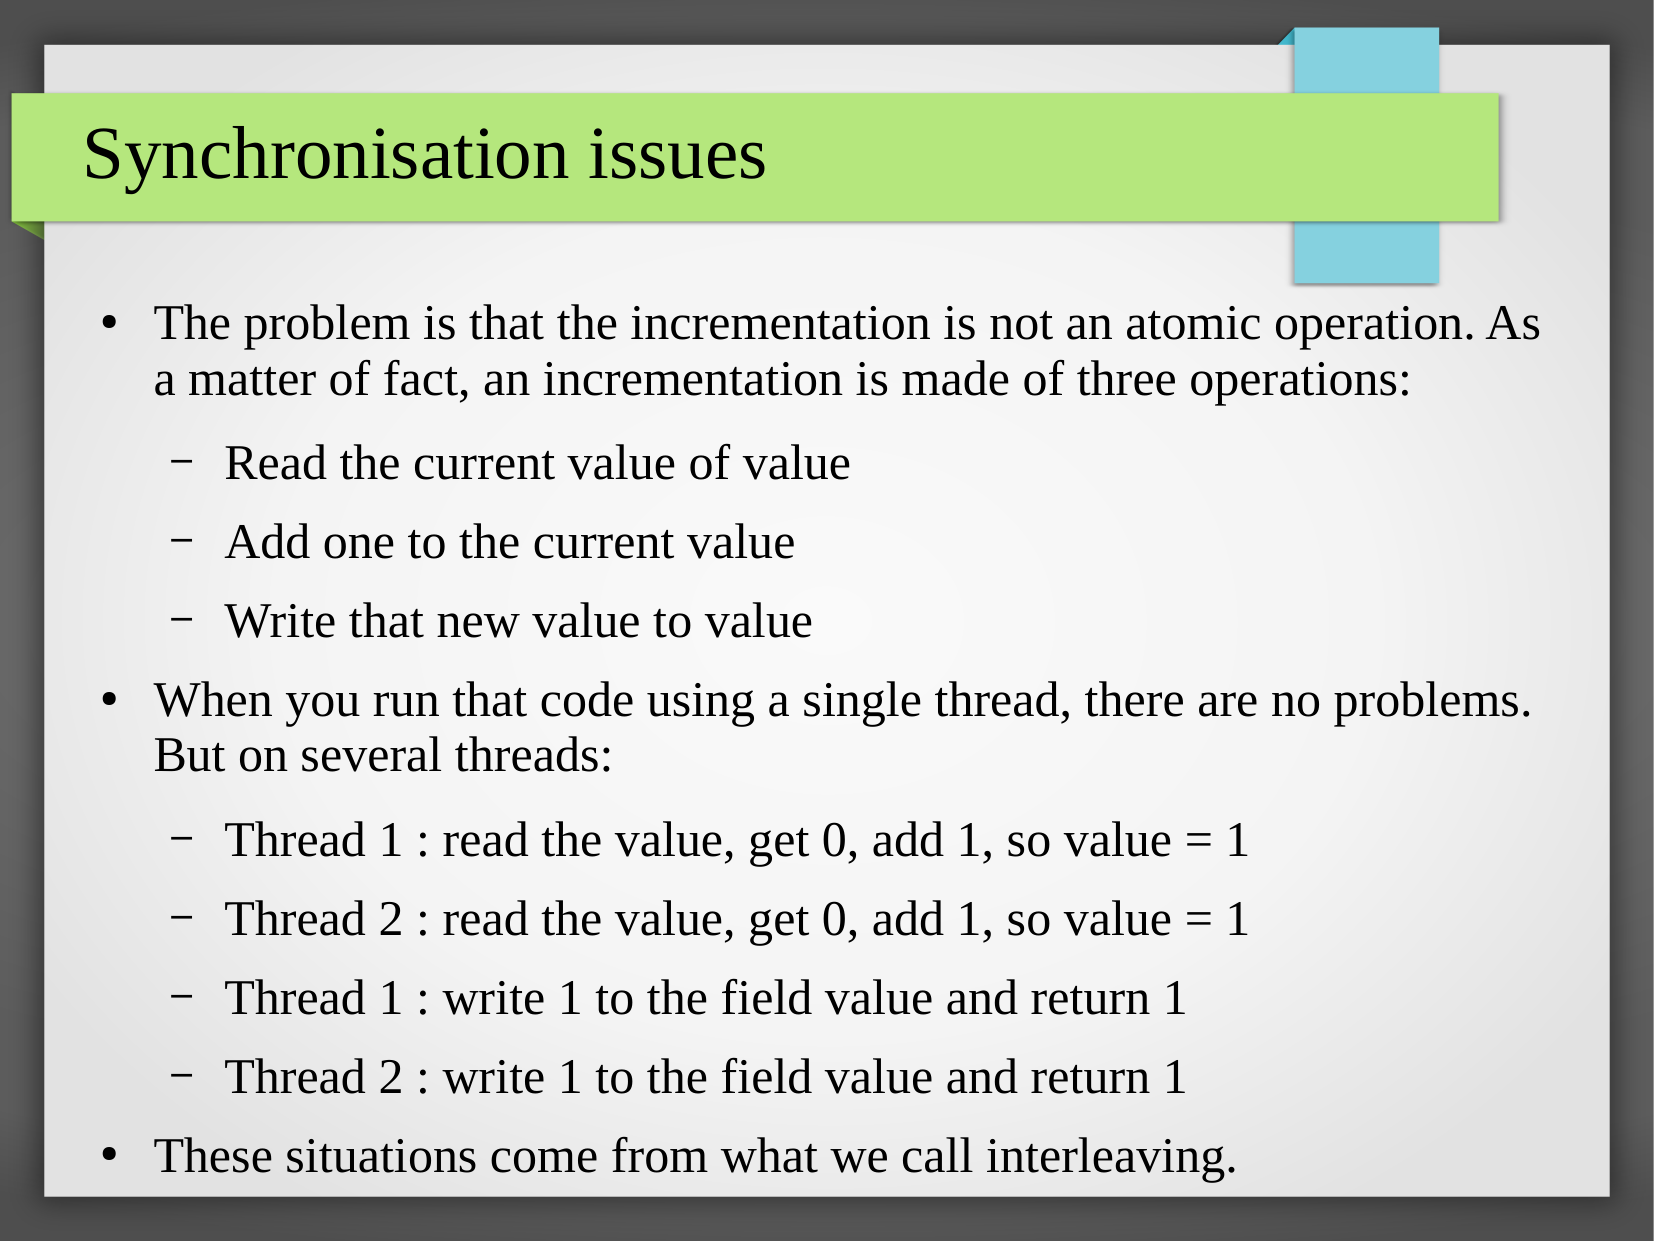

# Synchronisation issues
The problem is that the incrementation is not an atomic operation. As a matter of fact, an incrementation is made of three operations:
Read the current value of value
Add one to the current value
Write that new value to value
When you run that code using a single thread, there are no problems. But on several threads:
Thread 1 : read the value, get 0, add 1, so value = 1
Thread 2 : read the value, get 0, add 1, so value = 1
Thread 1 : write 1 to the field value and return 1
Thread 2 : write 1 to the field value and return 1
These situations come from what we call interleaving.